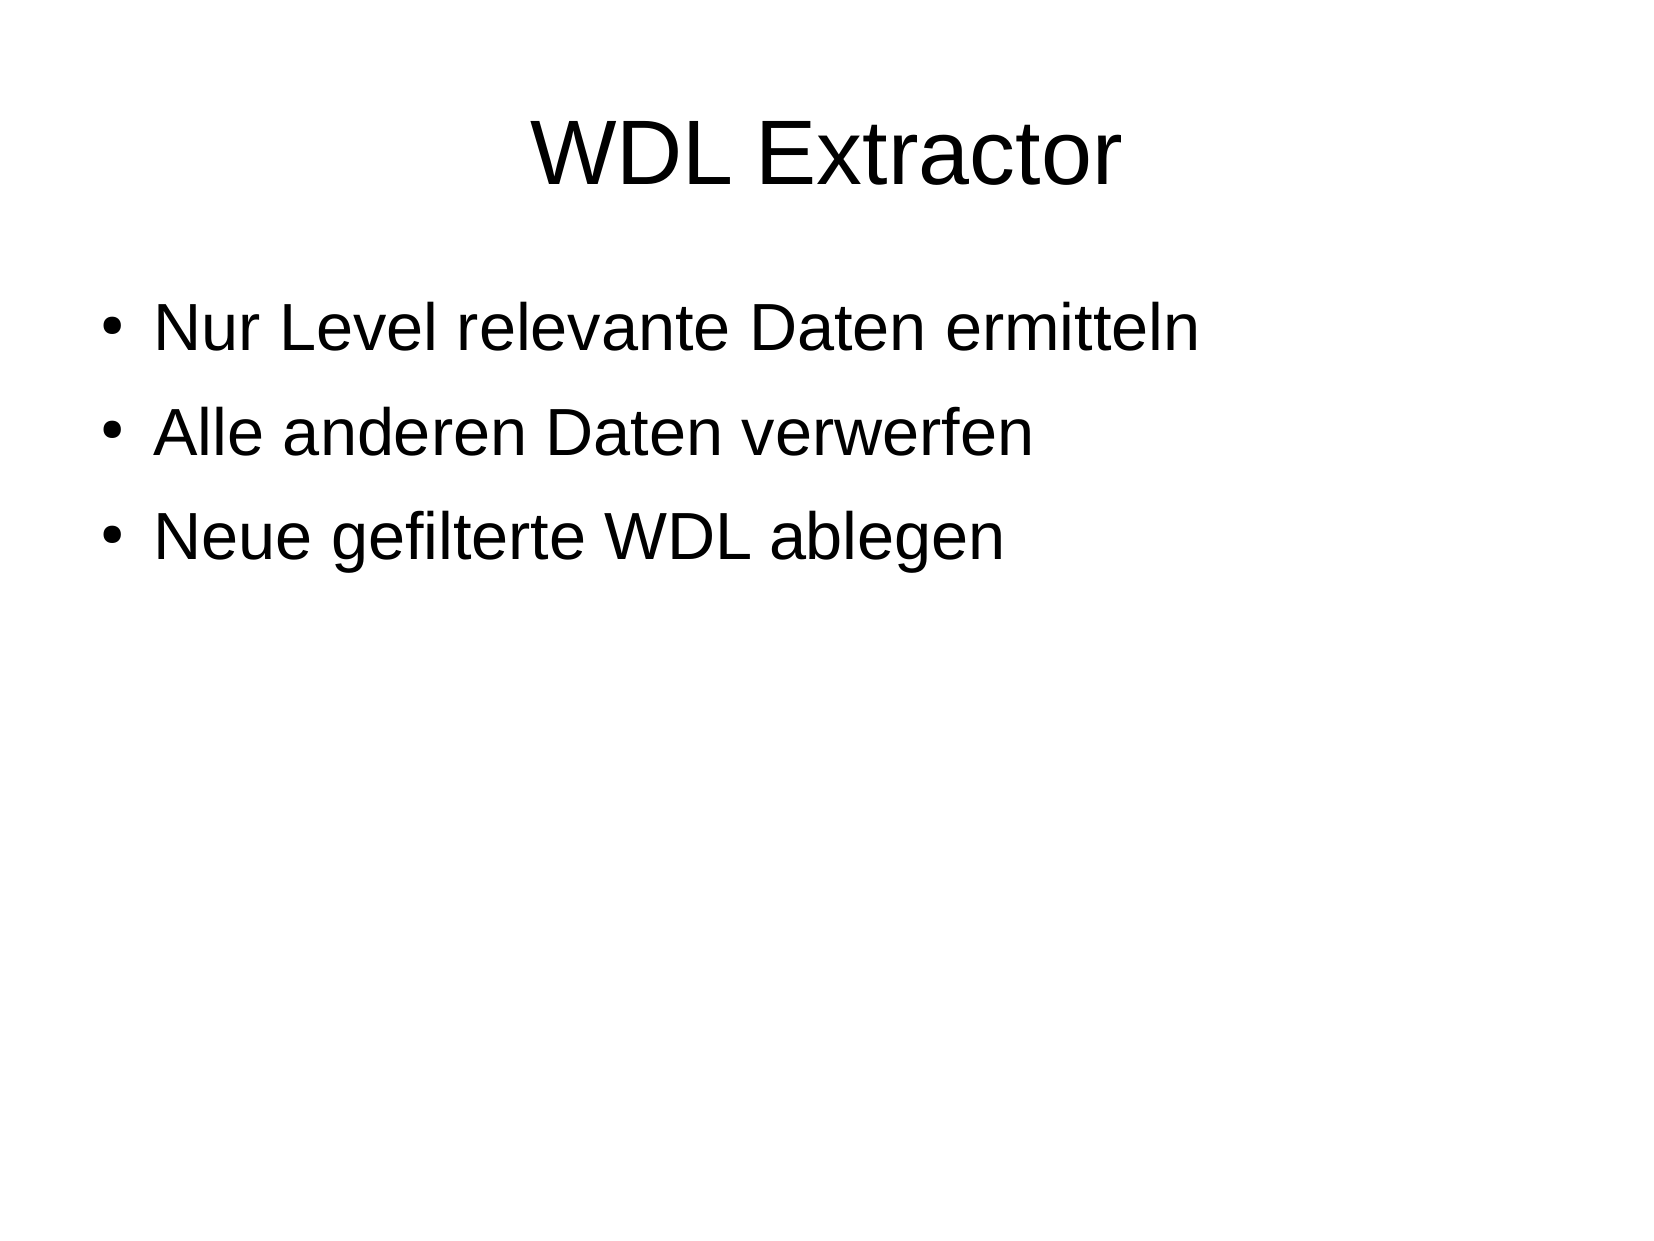

# WDL Extractor
Nur Level relevante Daten ermitteln
Alle anderen Daten verwerfen
Neue gefilterte WDL ablegen